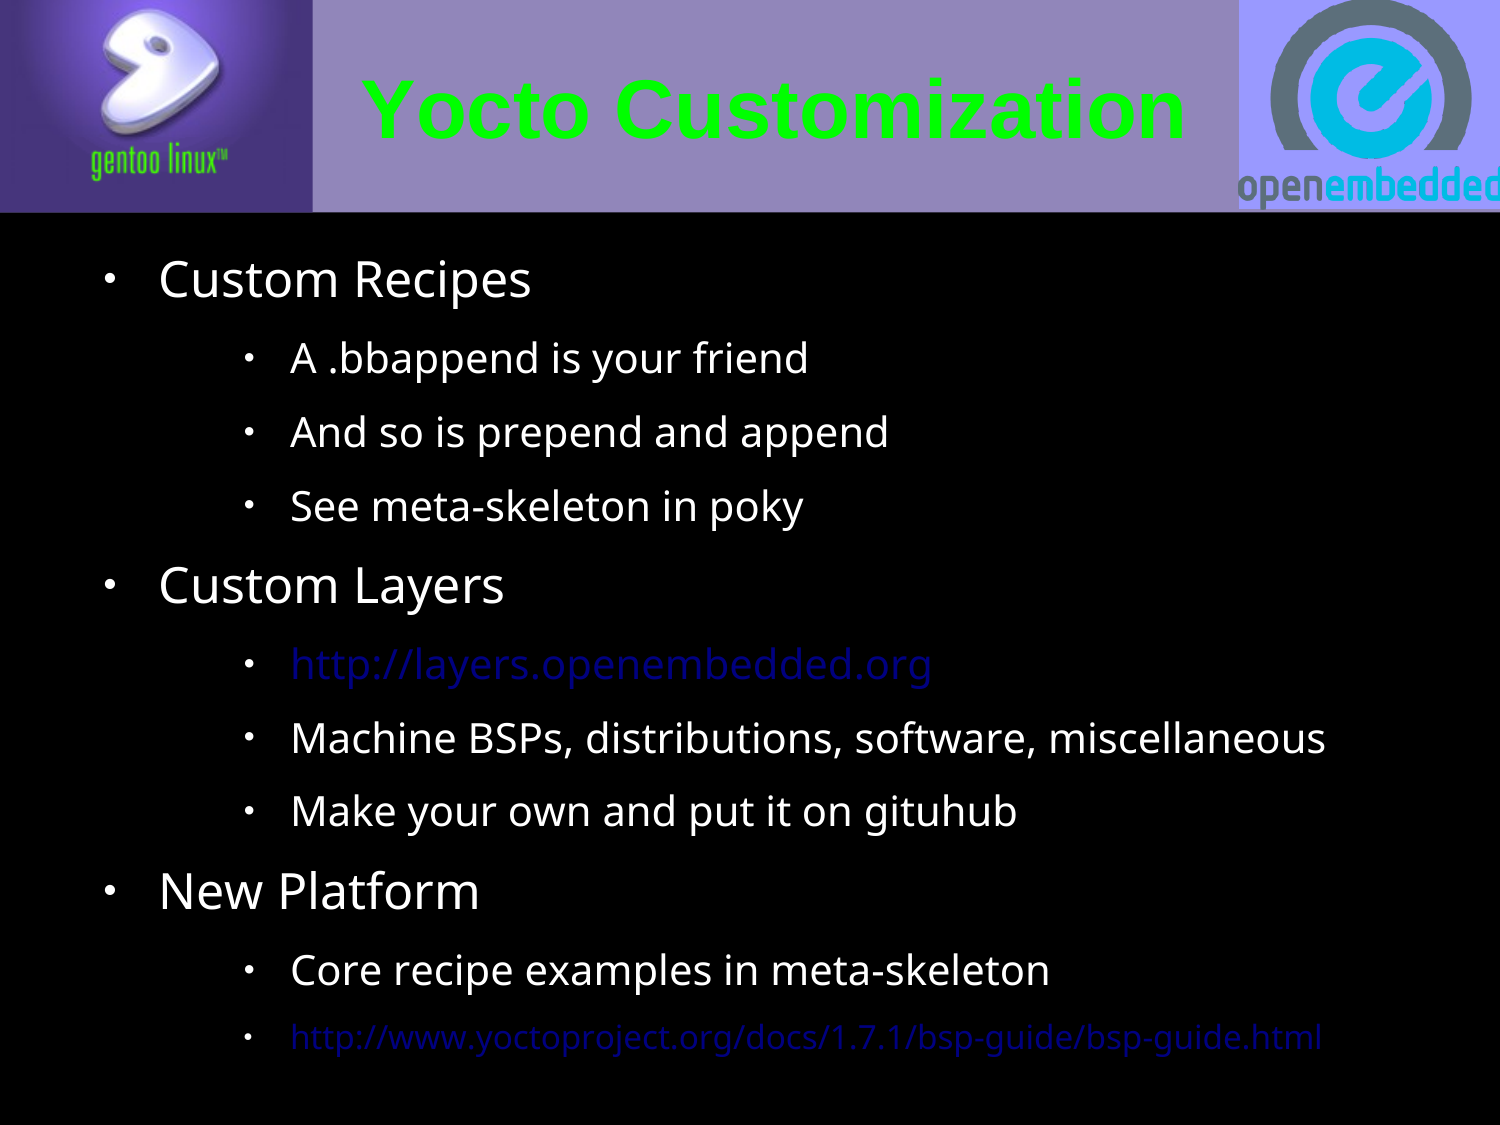

# Yocto Customization
Custom Recipes
A .bbappend is your friend
And so is prepend and append
See meta-skeleton in poky
Custom Layers
http://layers.openembedded.org
Machine BSPs, distributions, software, miscellaneous
Make your own and put it on gituhub
New Platform
Core recipe examples in meta-skeleton
http://www.yoctoproject.org/docs/1.7.1/bsp-guide/bsp-guide.html